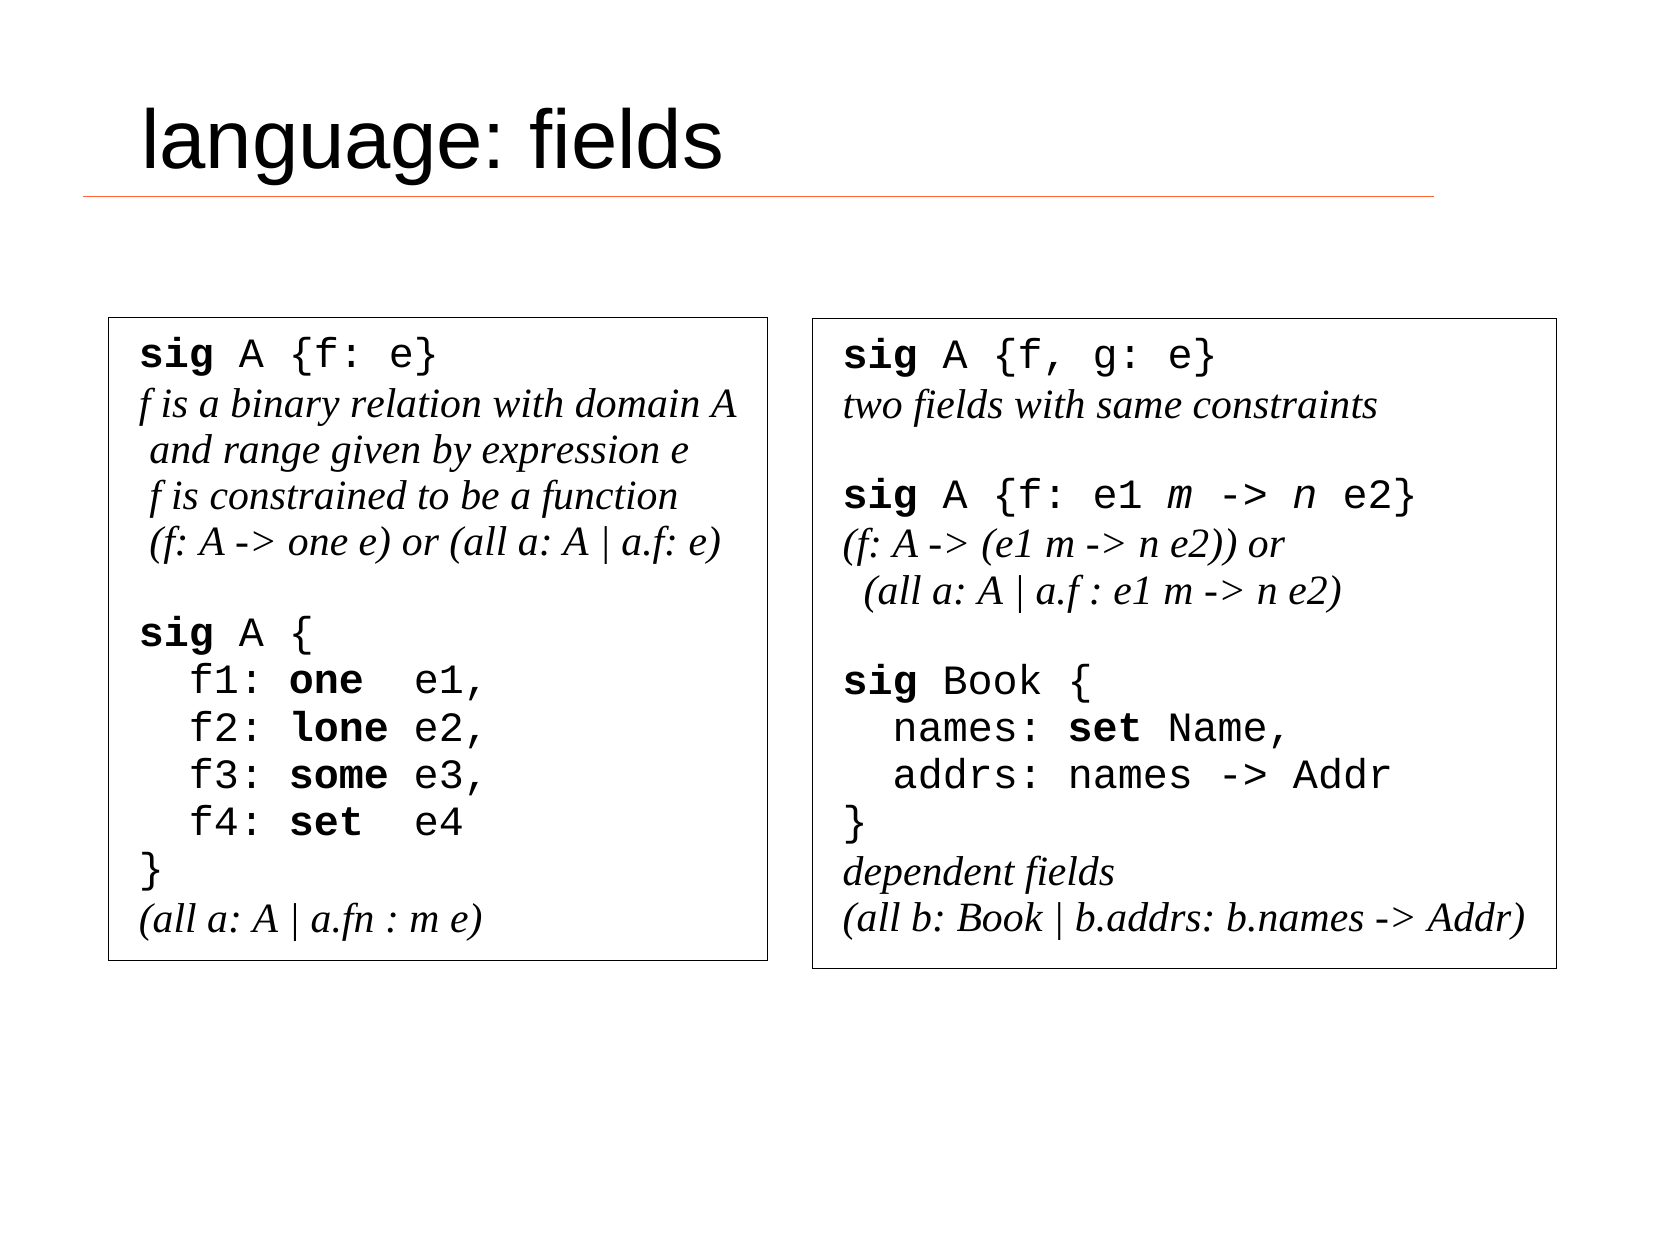

# language: fields
sig A {f: e}
f is a binary relation with domain A
 and range given by expression e
 f is constrained to be a function
 (f: A -> one e) or (all a: A | a.f: e)
sig A {
 f1: one e1,
 f2: lone e2,
 f3: some e3,
 f4: set e4
}
(all a: A | a.fn : m e)
sig A {f, g: e}
two fields with same constraints
sig A {f: e1 m -> n e2}
(f: A -> (e1 m -> n e2)) or
 (all a: A | a.f : e1 m -> n e2)
sig Book {
 names: set Name,
 addrs: names -> Addr
}
dependent fields
(all b: Book | b.addrs: b.names -> Addr)